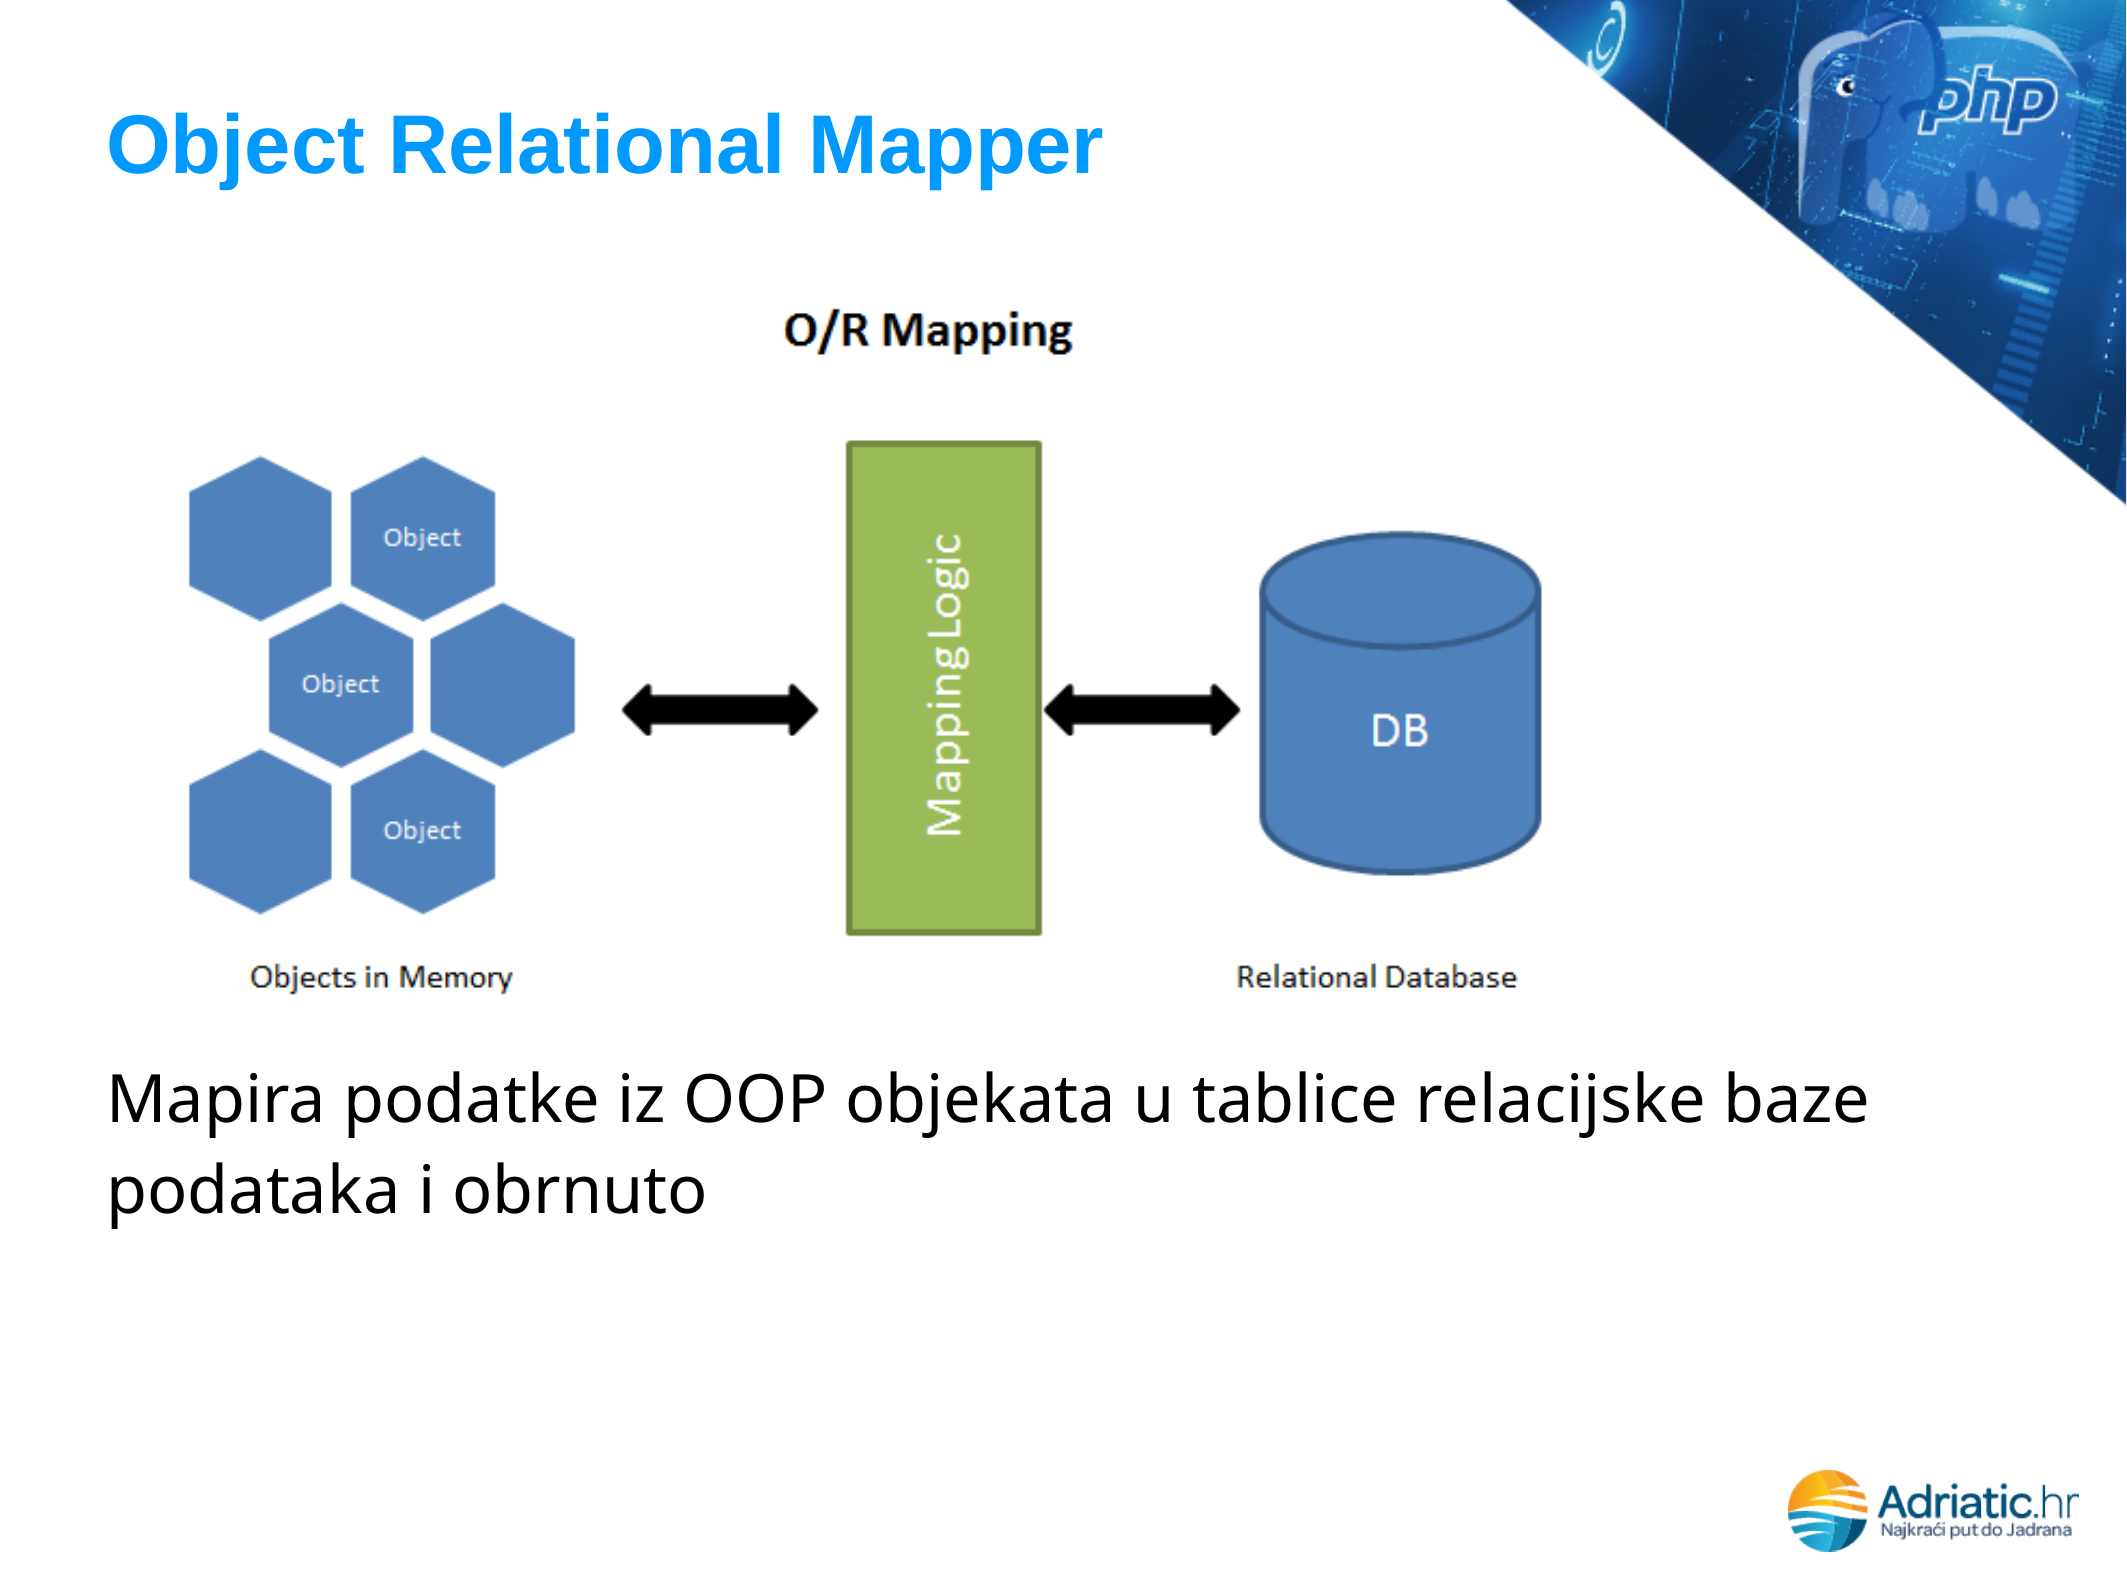

# Object Relational Mapper
Mapira podatke iz OOP objekata u tablice relacijske baze podataka i obrnuto